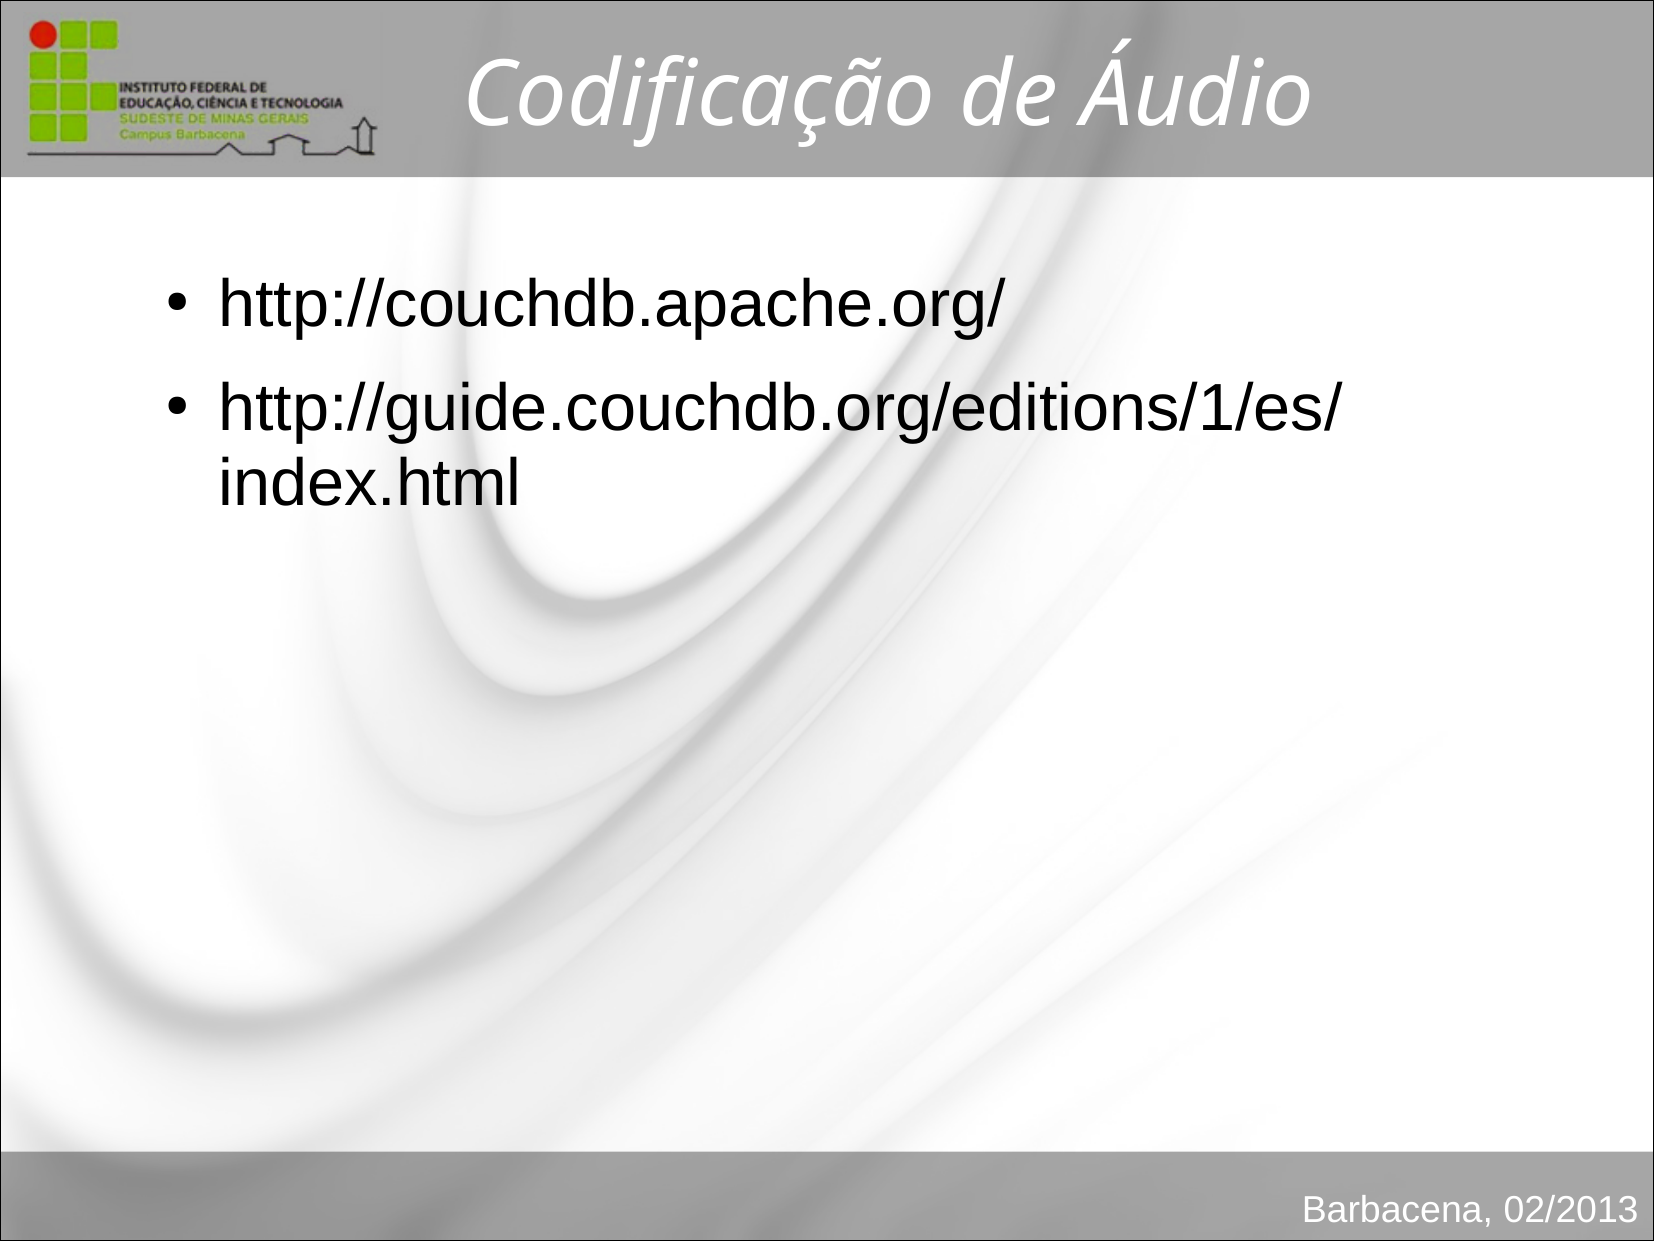

# Codificação de Áudio
http://couchdb.apache.org/
http://guide.couchdb.org/editions/1/es/index.html
Barbacena, 02/2013